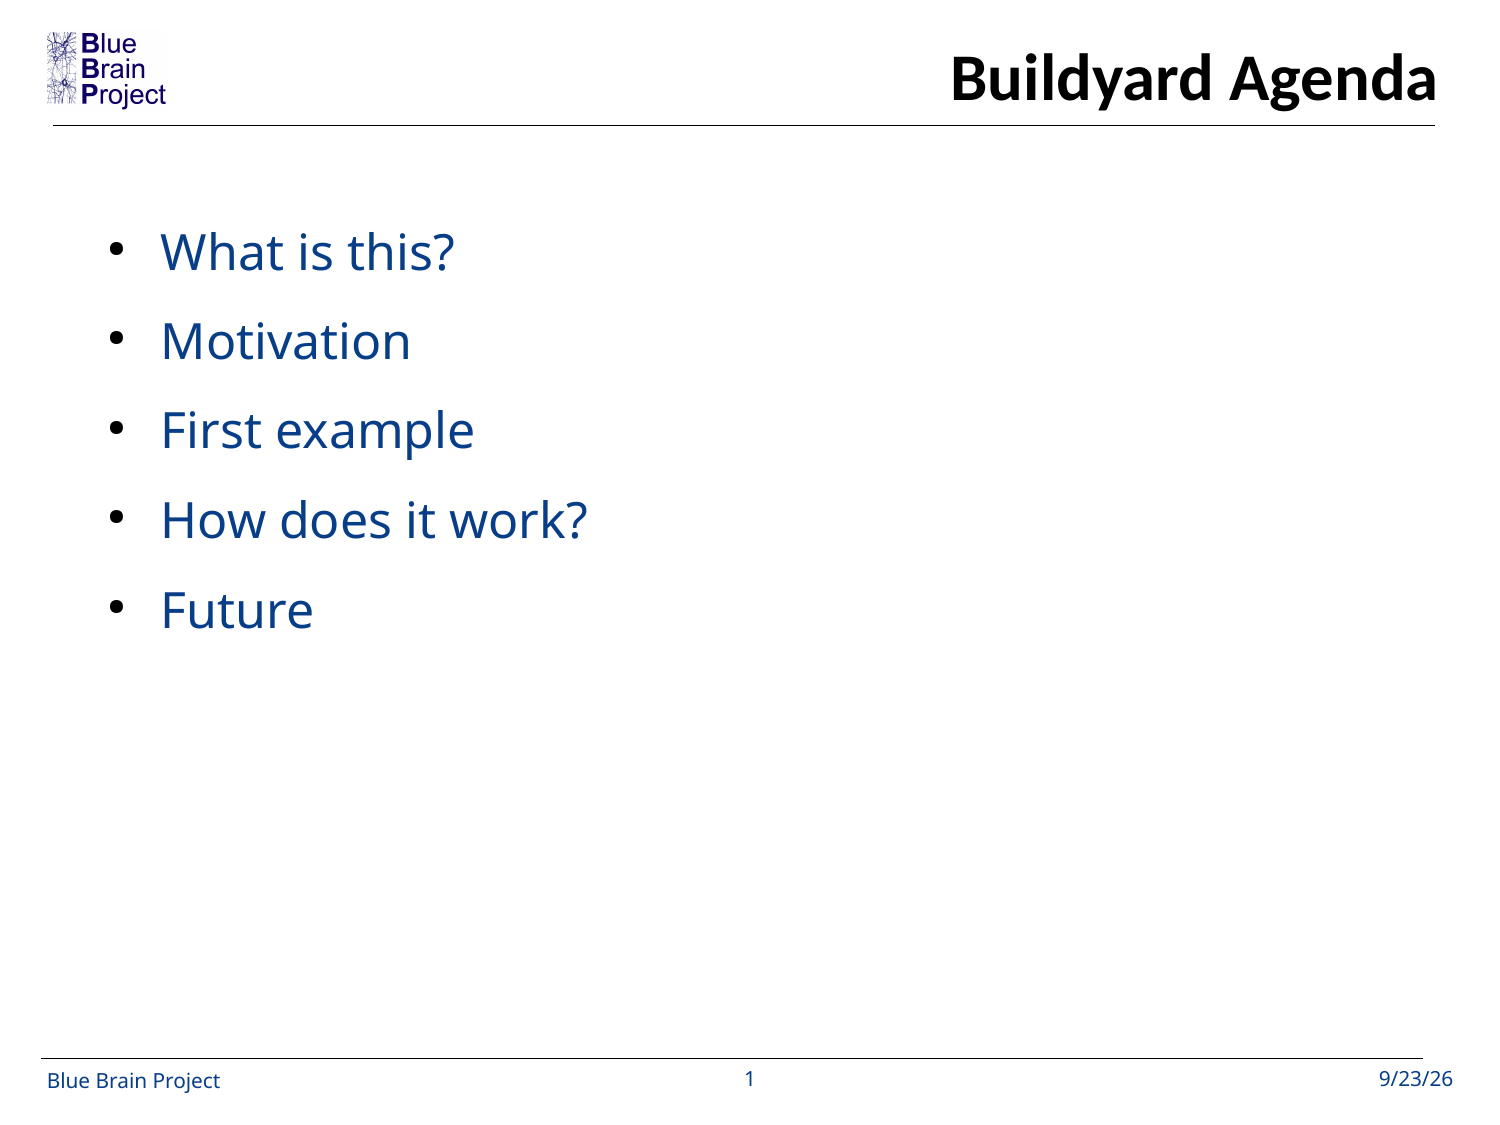

Buildyard Agenda
# What is this?
Motivation
First example
How does it work?
Future
Blue Brain Project